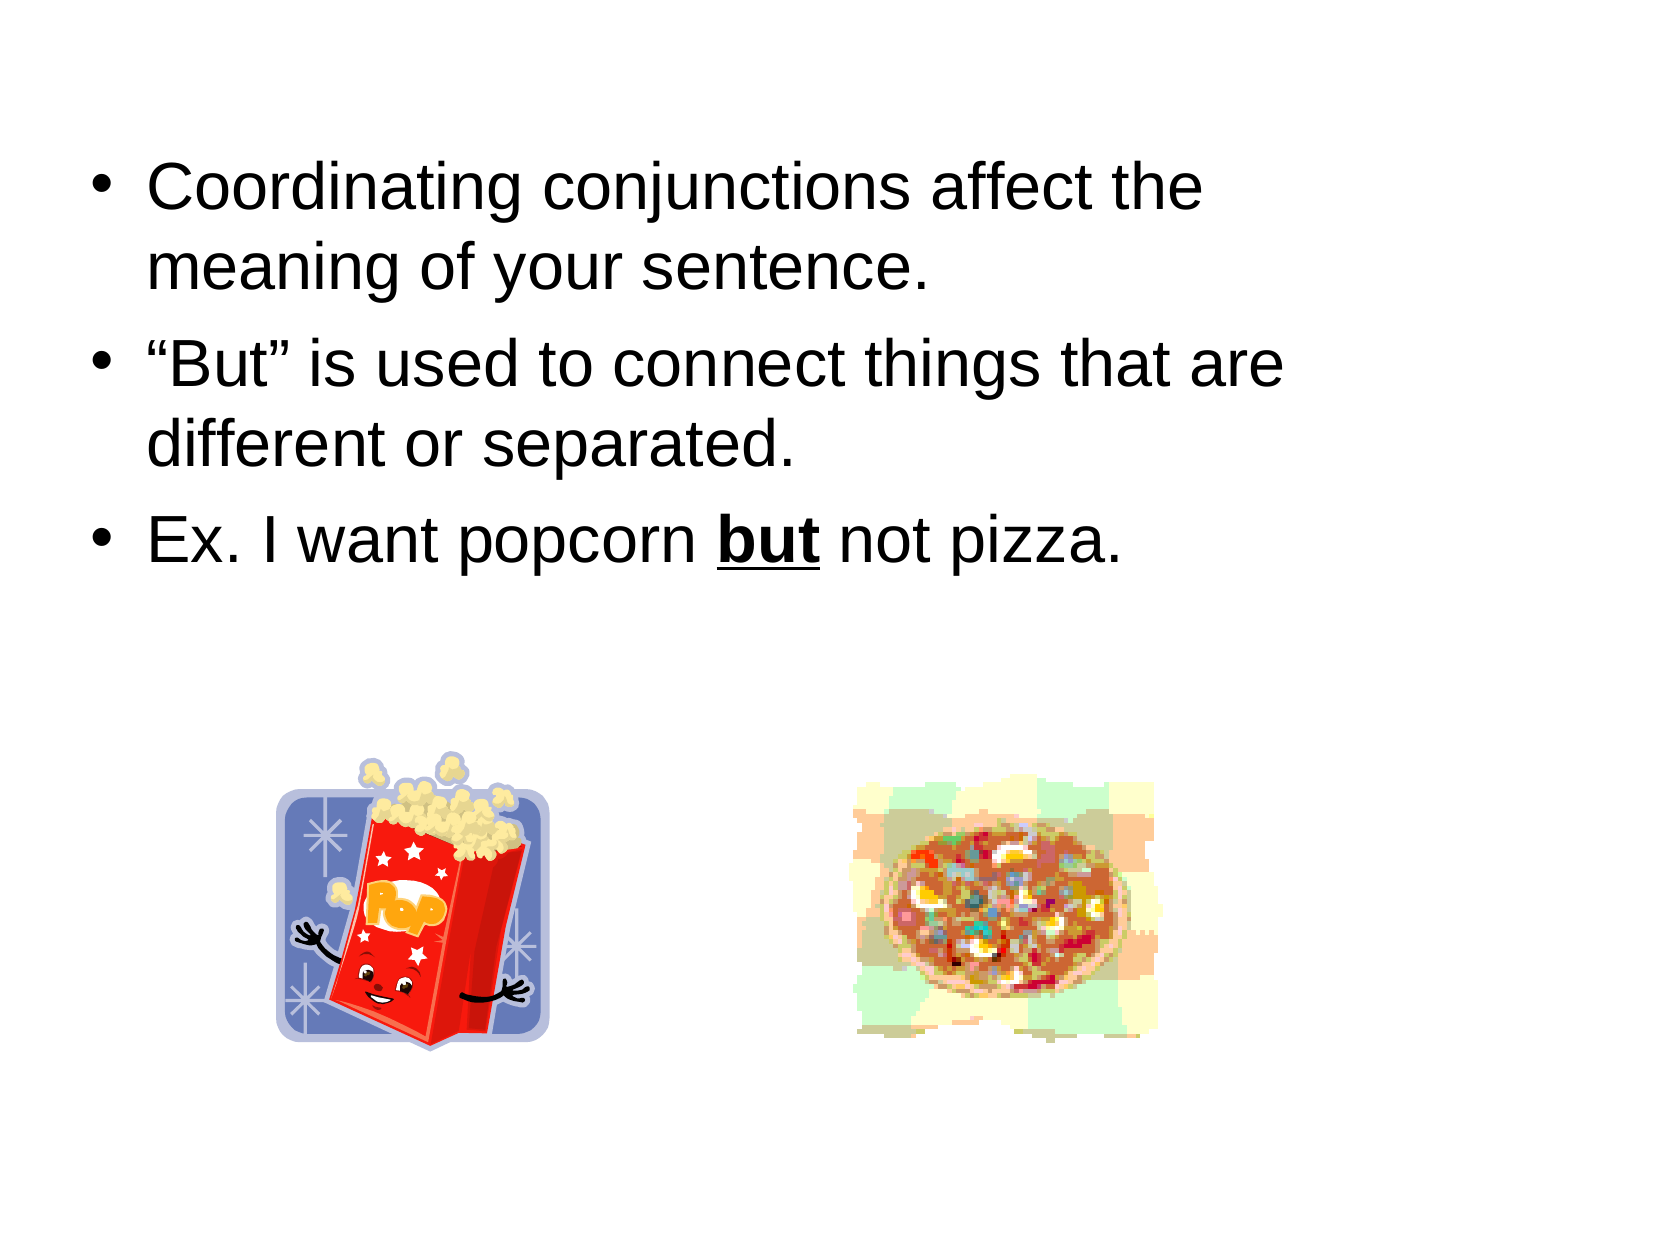

# Types of Conjunctions
Coordinating conjunctions affect the meaning of your sentence.
“But” is used to connect things that are different or separated.
Ex. I want popcorn but not pizza.